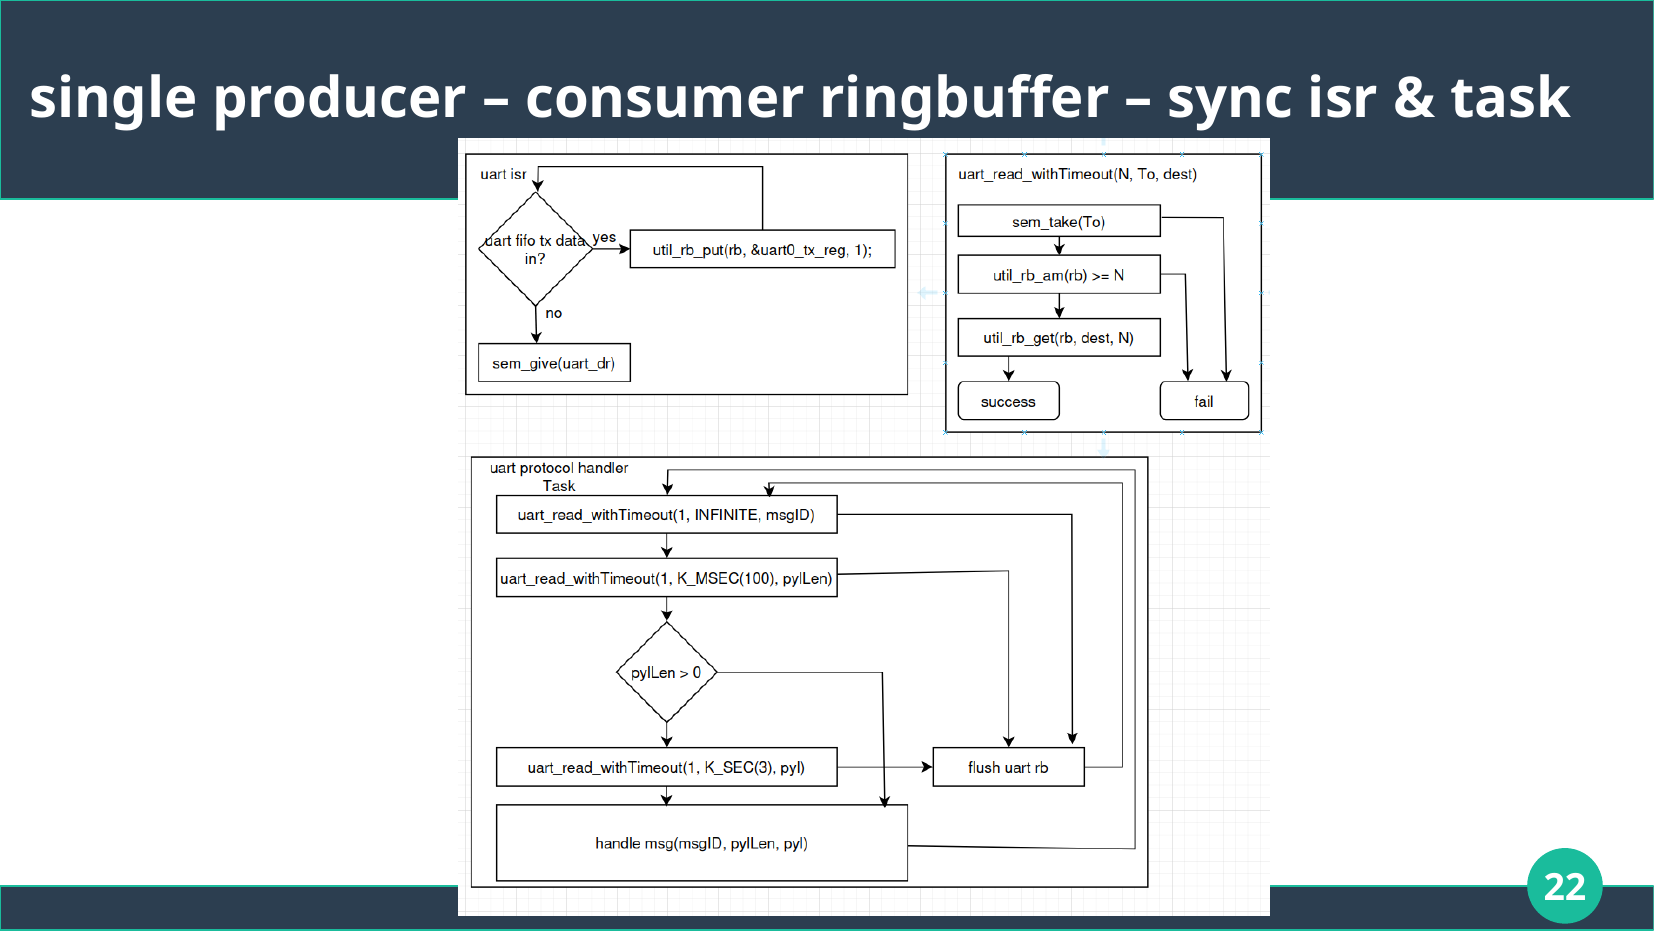

# single producer – consumer ringbuffer – sync isr & task
22